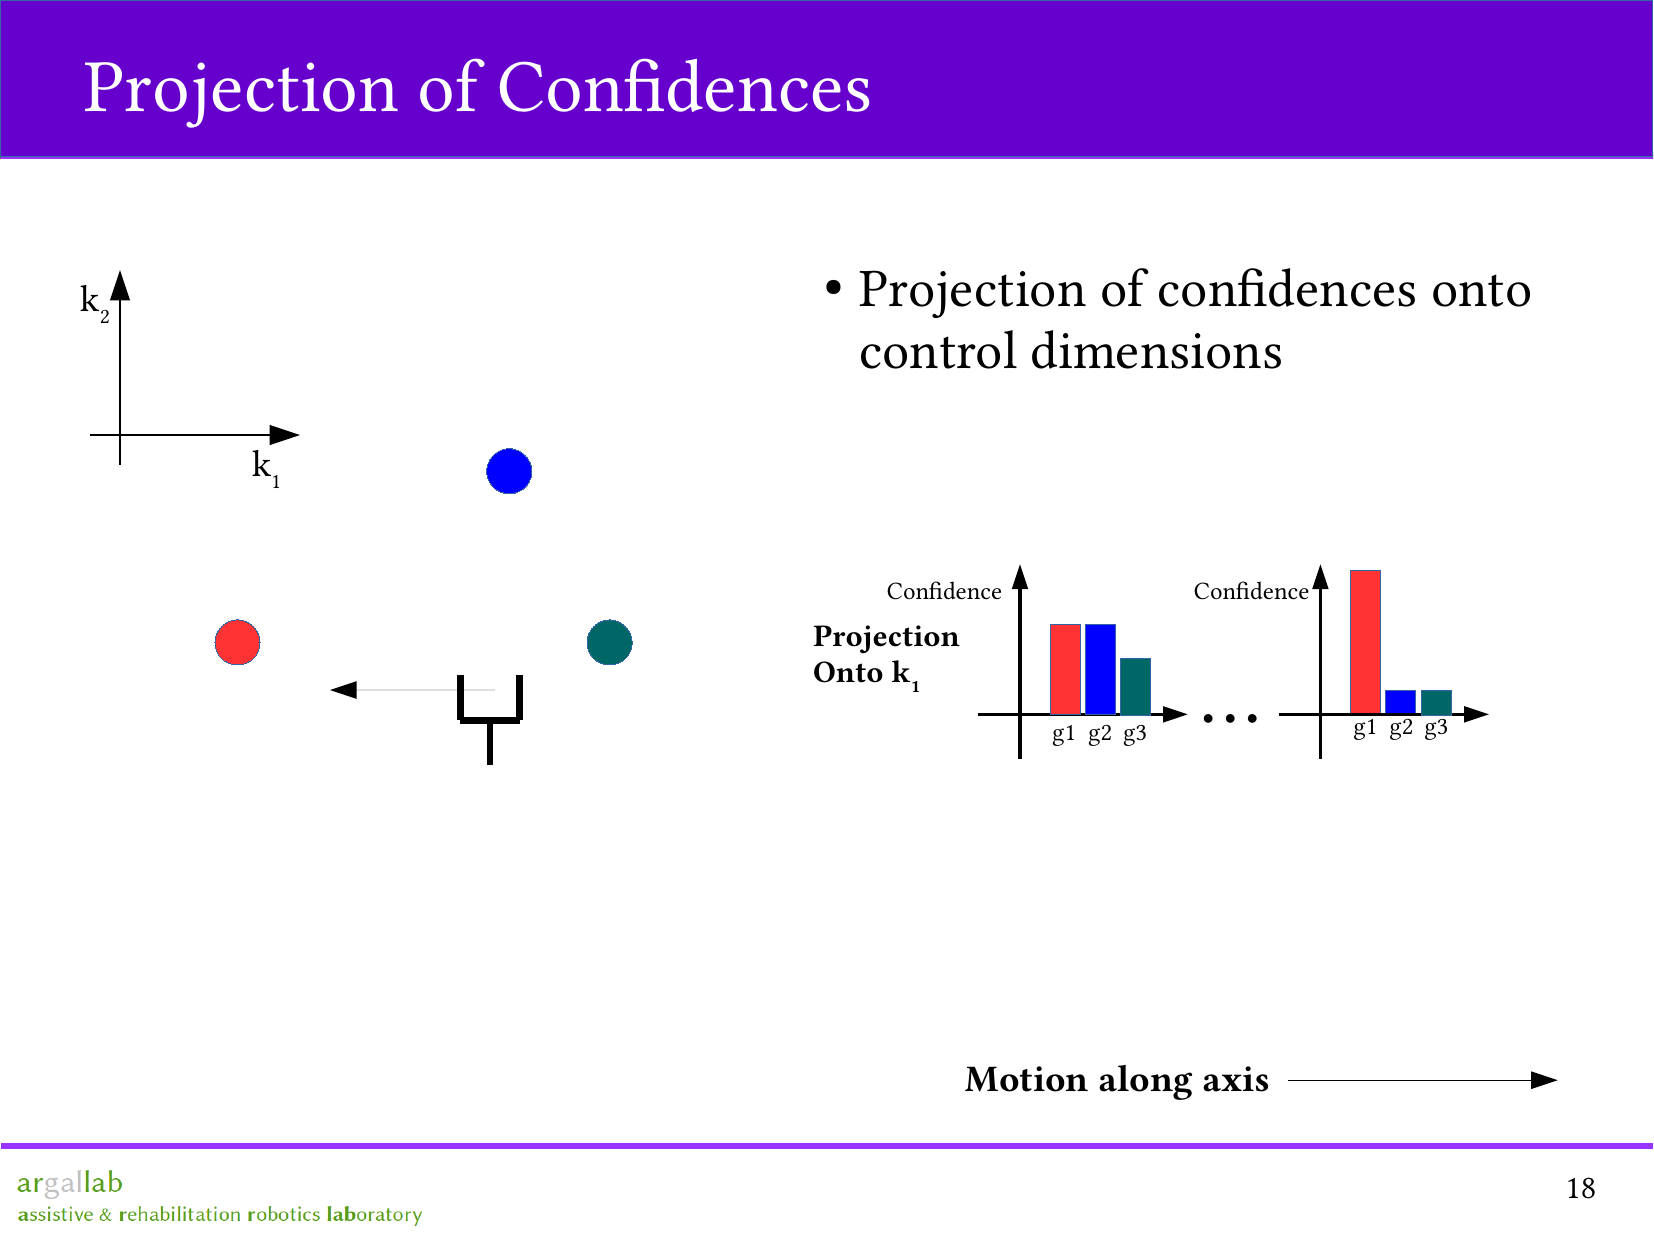

Projection of Confidences
Projection of confidences onto control dimensions
k2
k1
Confidence
Confidence
Projection
Onto k1
...
g1
g2
g3
g1
g2
g3
Motion along axis